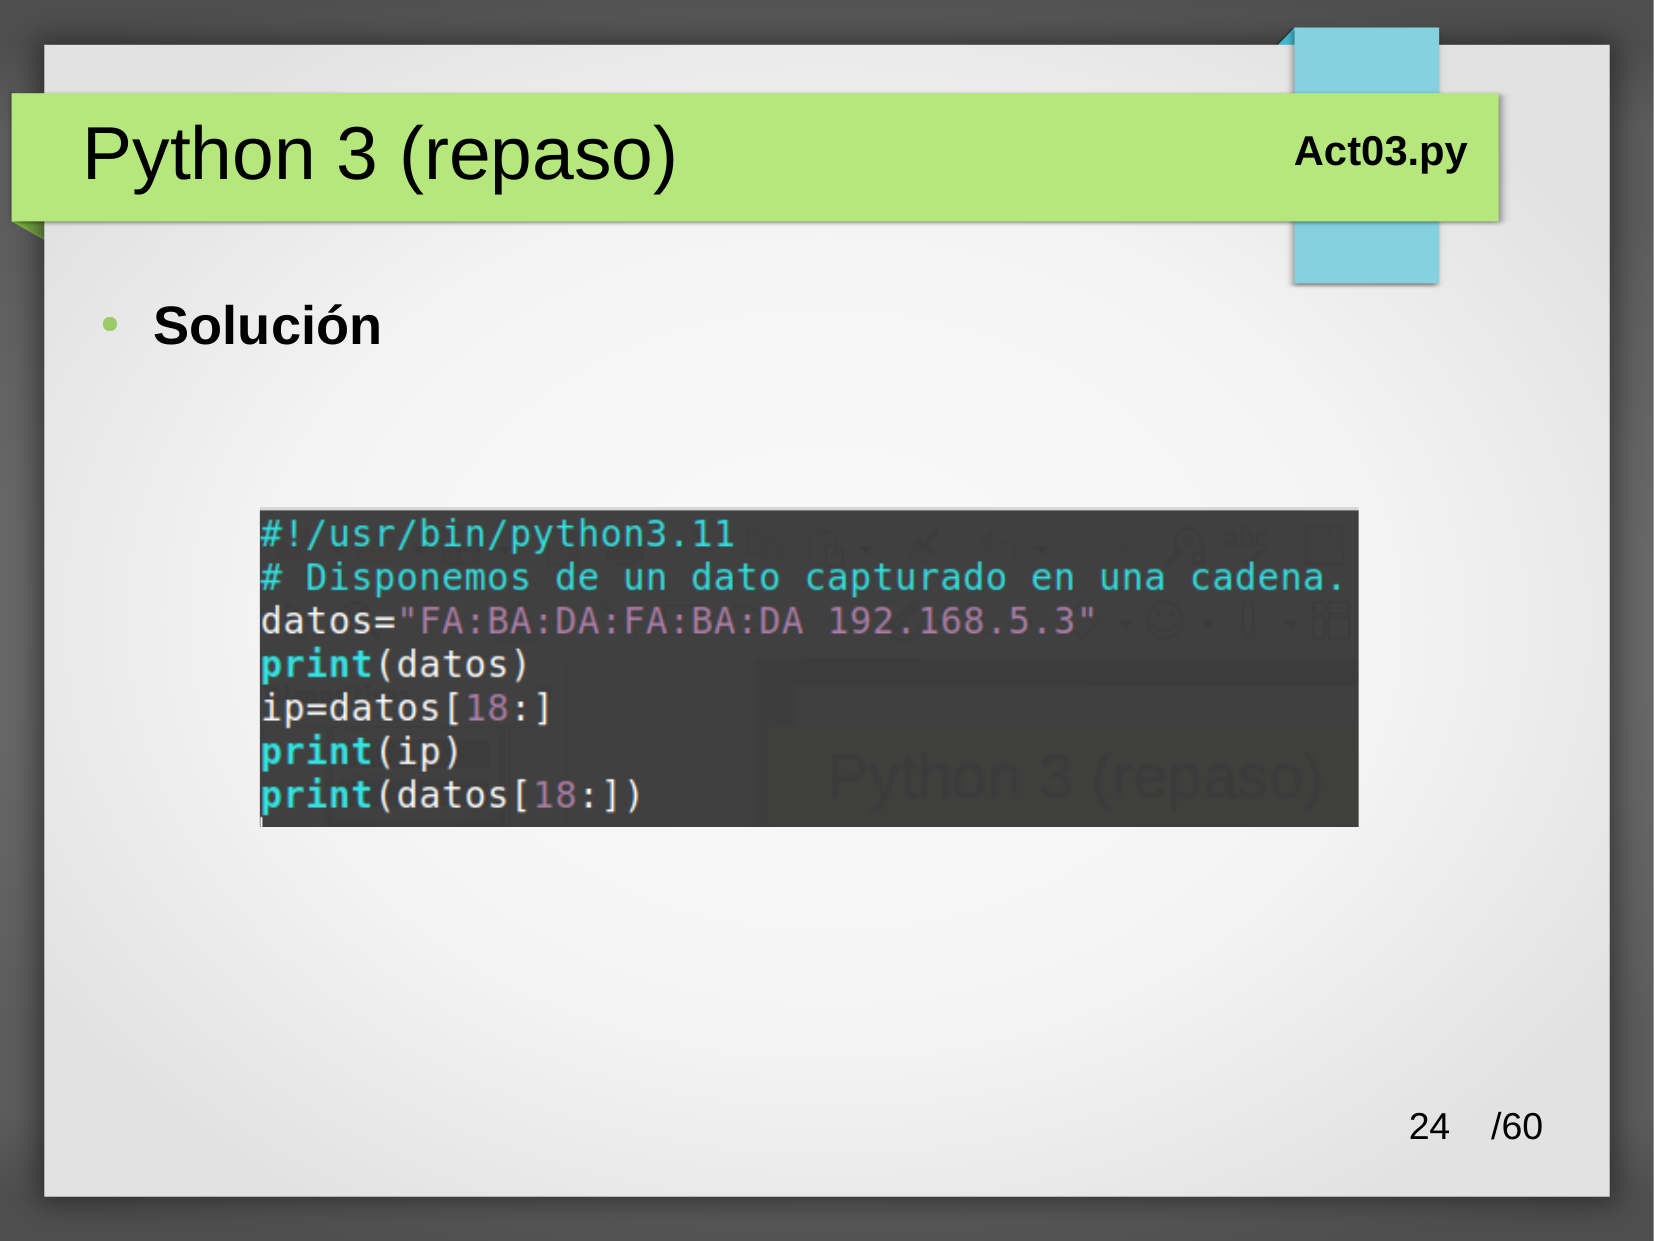

# Python 3 (repaso)
Act03.py
Solución
/60